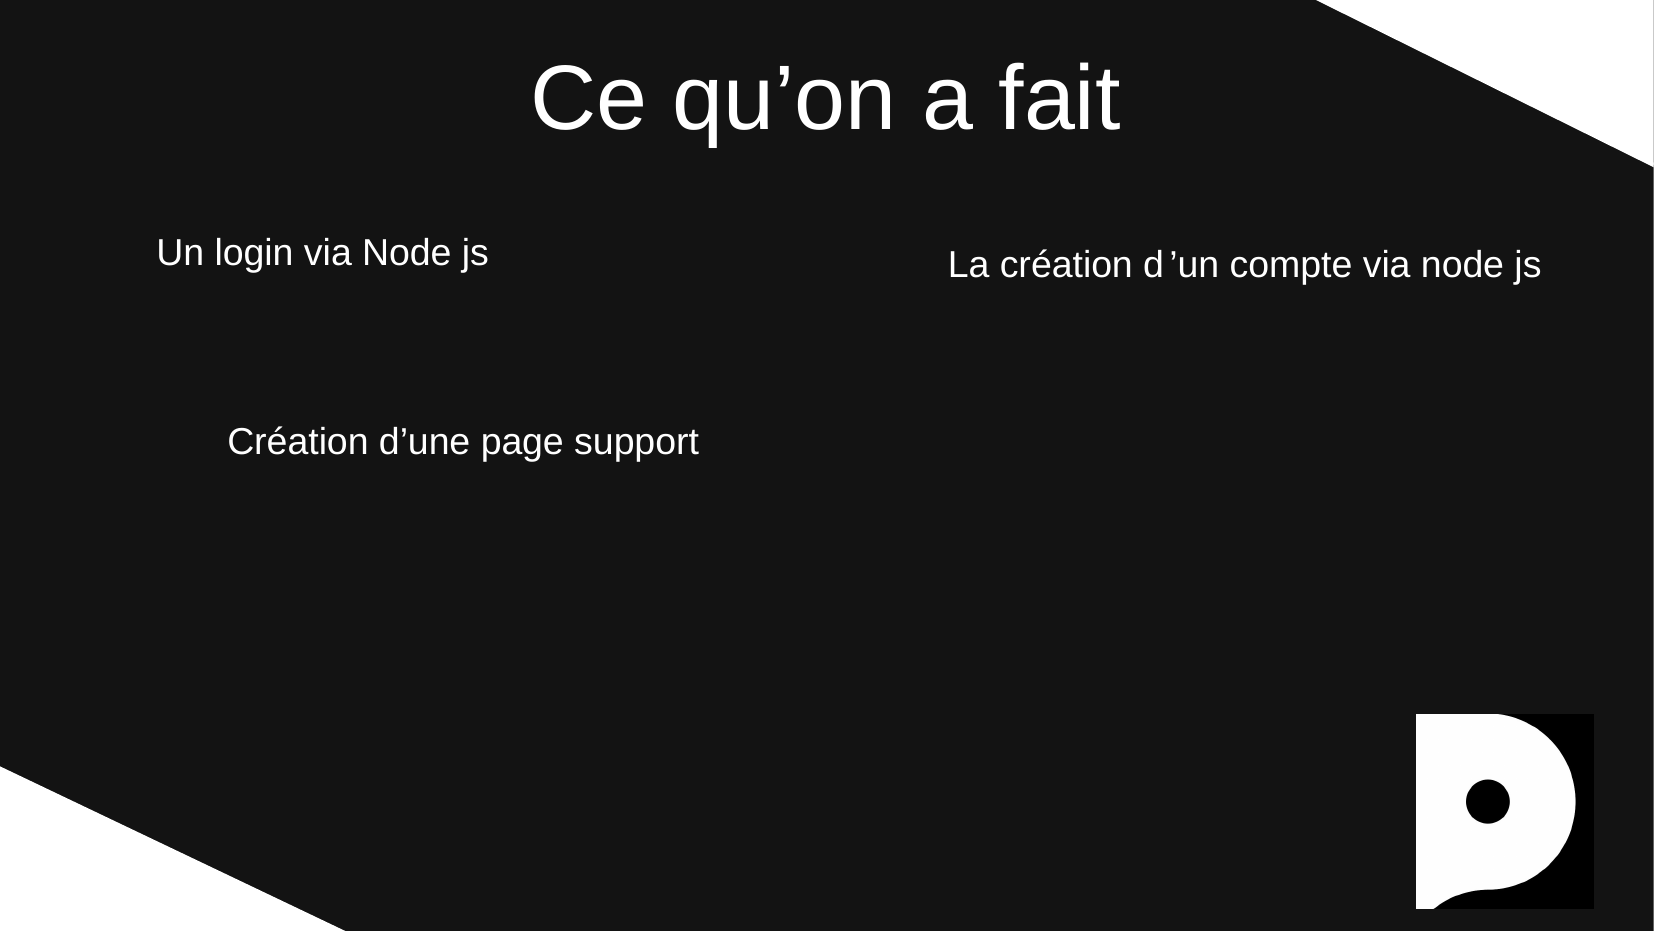

Ce qu’on a fait
Un login via Node js
La création d	’un compte via node js
Création d’une page support